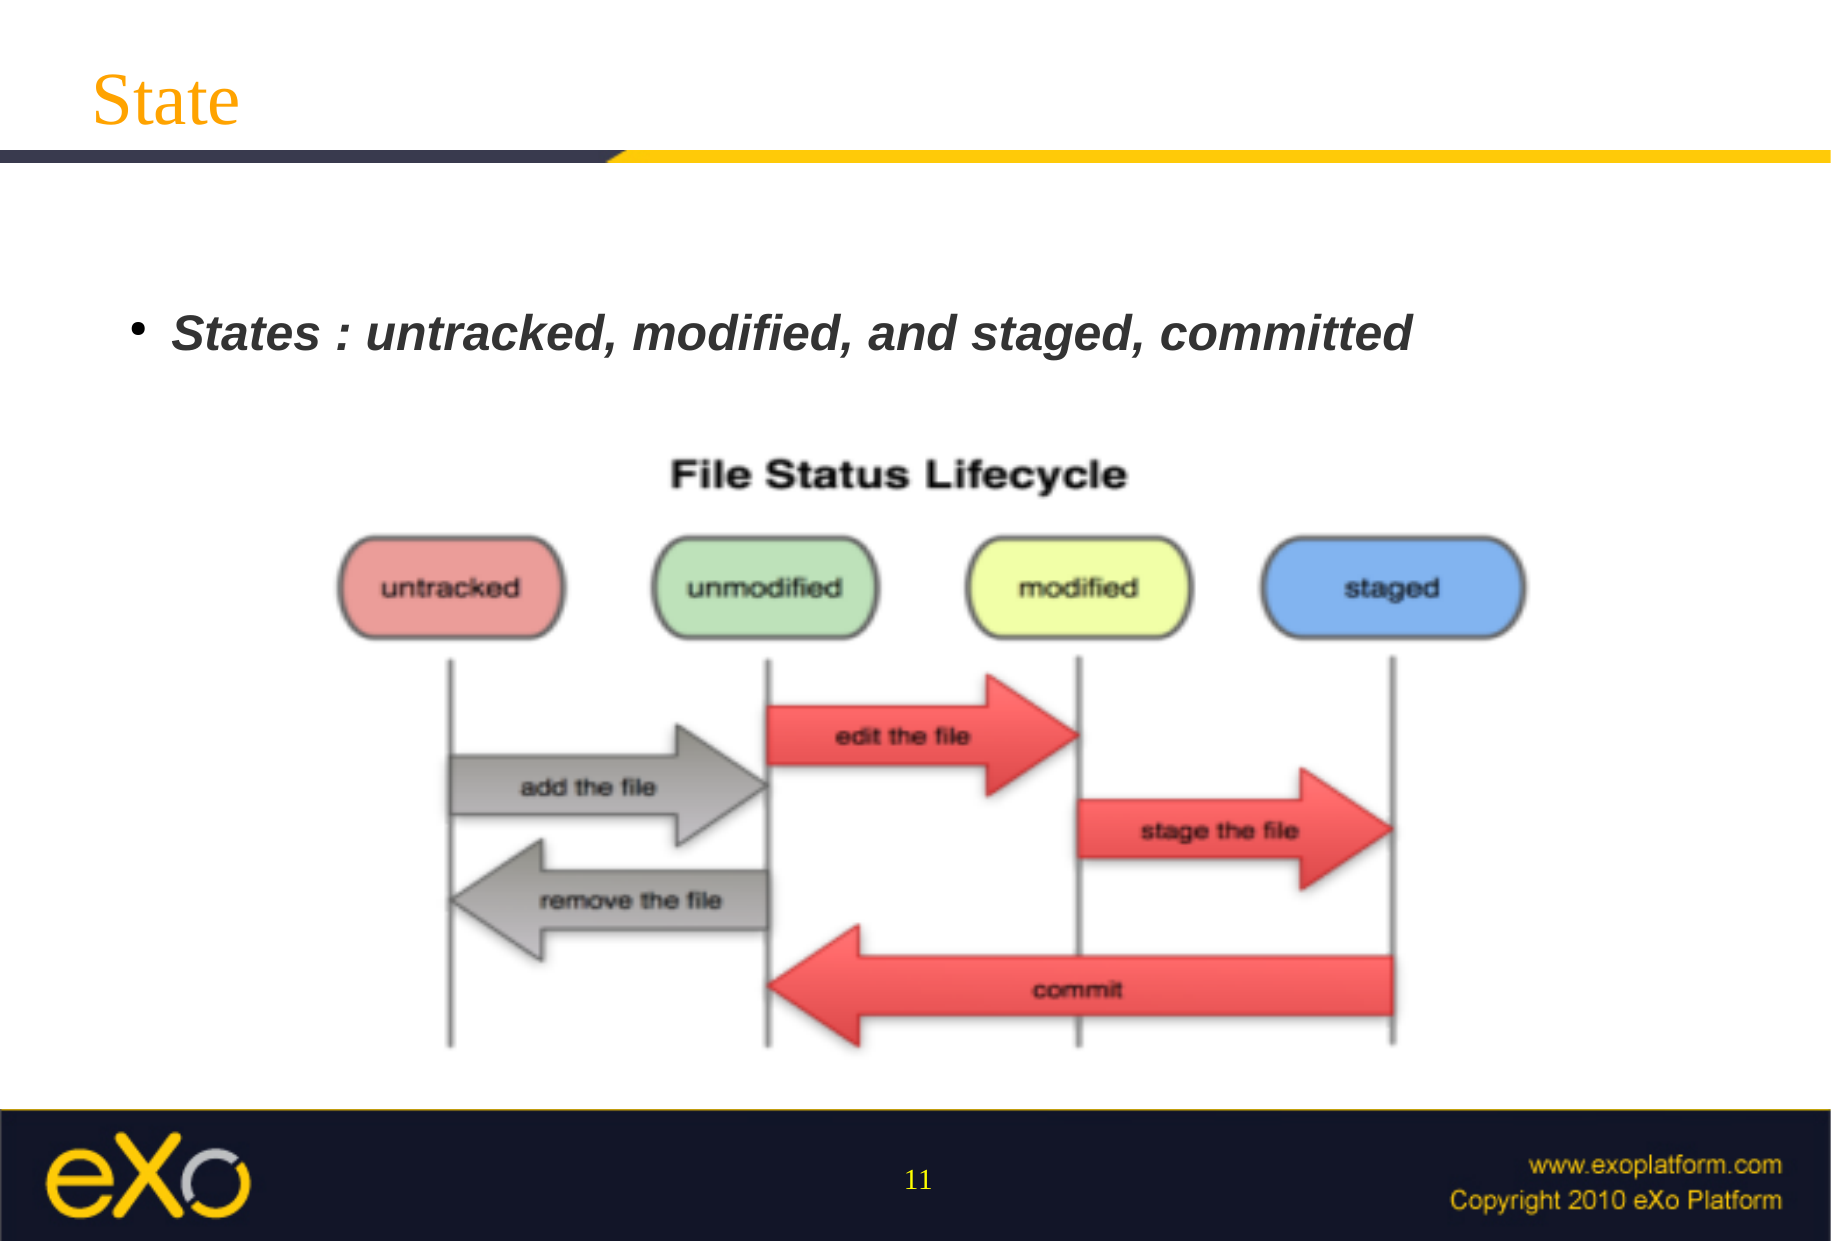

State
# States : untracked, modiﬁed, and staged, committed